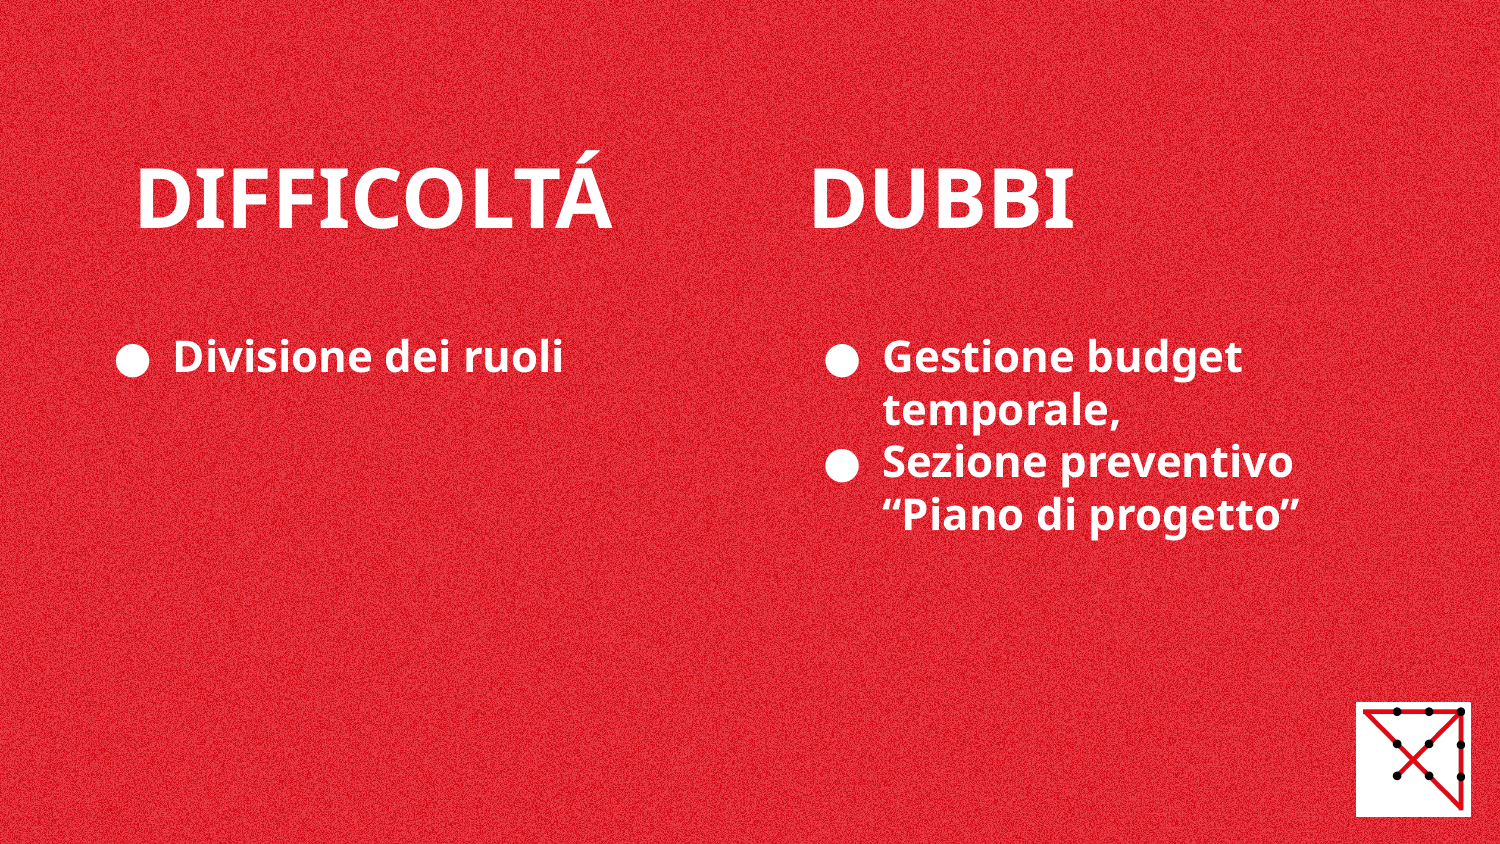

# DIFFICOLTÁ
DUBBI
Divisione dei ruoli
Gestione budget temporale,
Sezione preventivo “Piano di progetto”